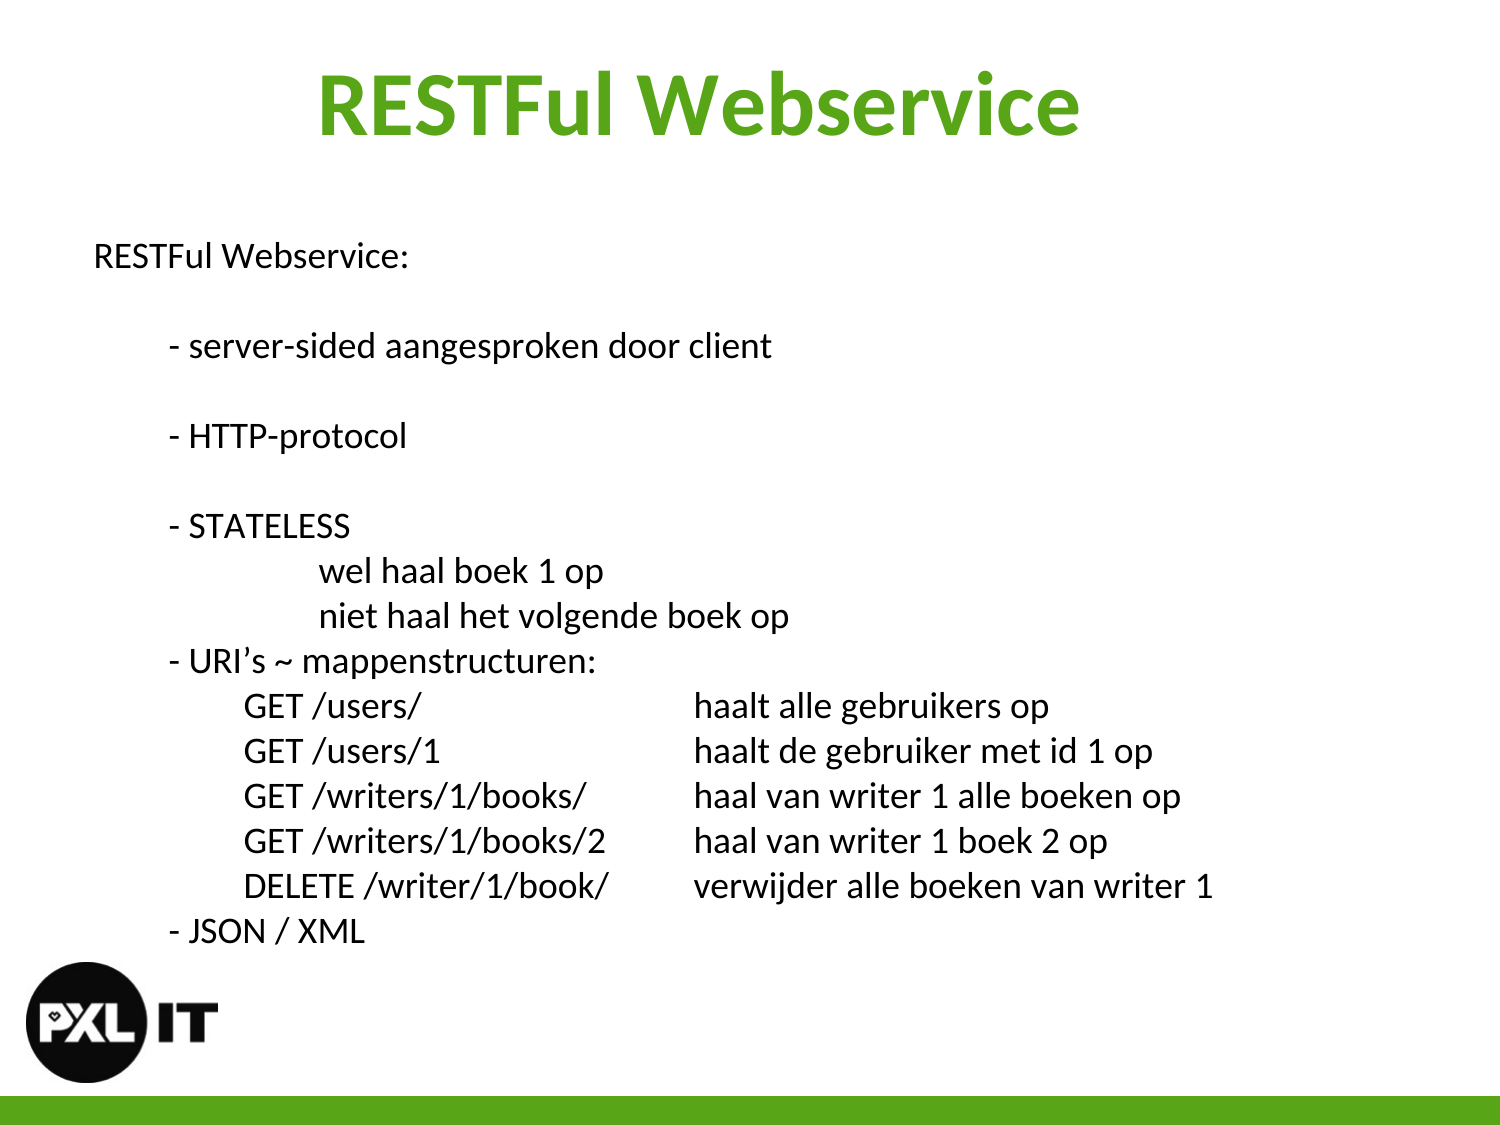

RESTFul Webservice
RESTFul Webservice:
	- server-sided aangesproken door client
	- HTTP-protocol
	- STATELESS
			wel haal boek 1 op
			niet haal het volgende boek op
	- URI’s ~ mappenstructuren:
		GET /users/ 		haalt alle gebruikers op
 		GET /users/1 		haalt de gebruiker met id 1 op
 		GET /writers/1/books/ 	haal van writer 1 alle boeken op
 		GET /writers/1/books/2 	haal van writer 1 boek 2 op
 		DELETE /writer/1/book/ 	verwijder alle boeken van writer 1
	- JSON / XML